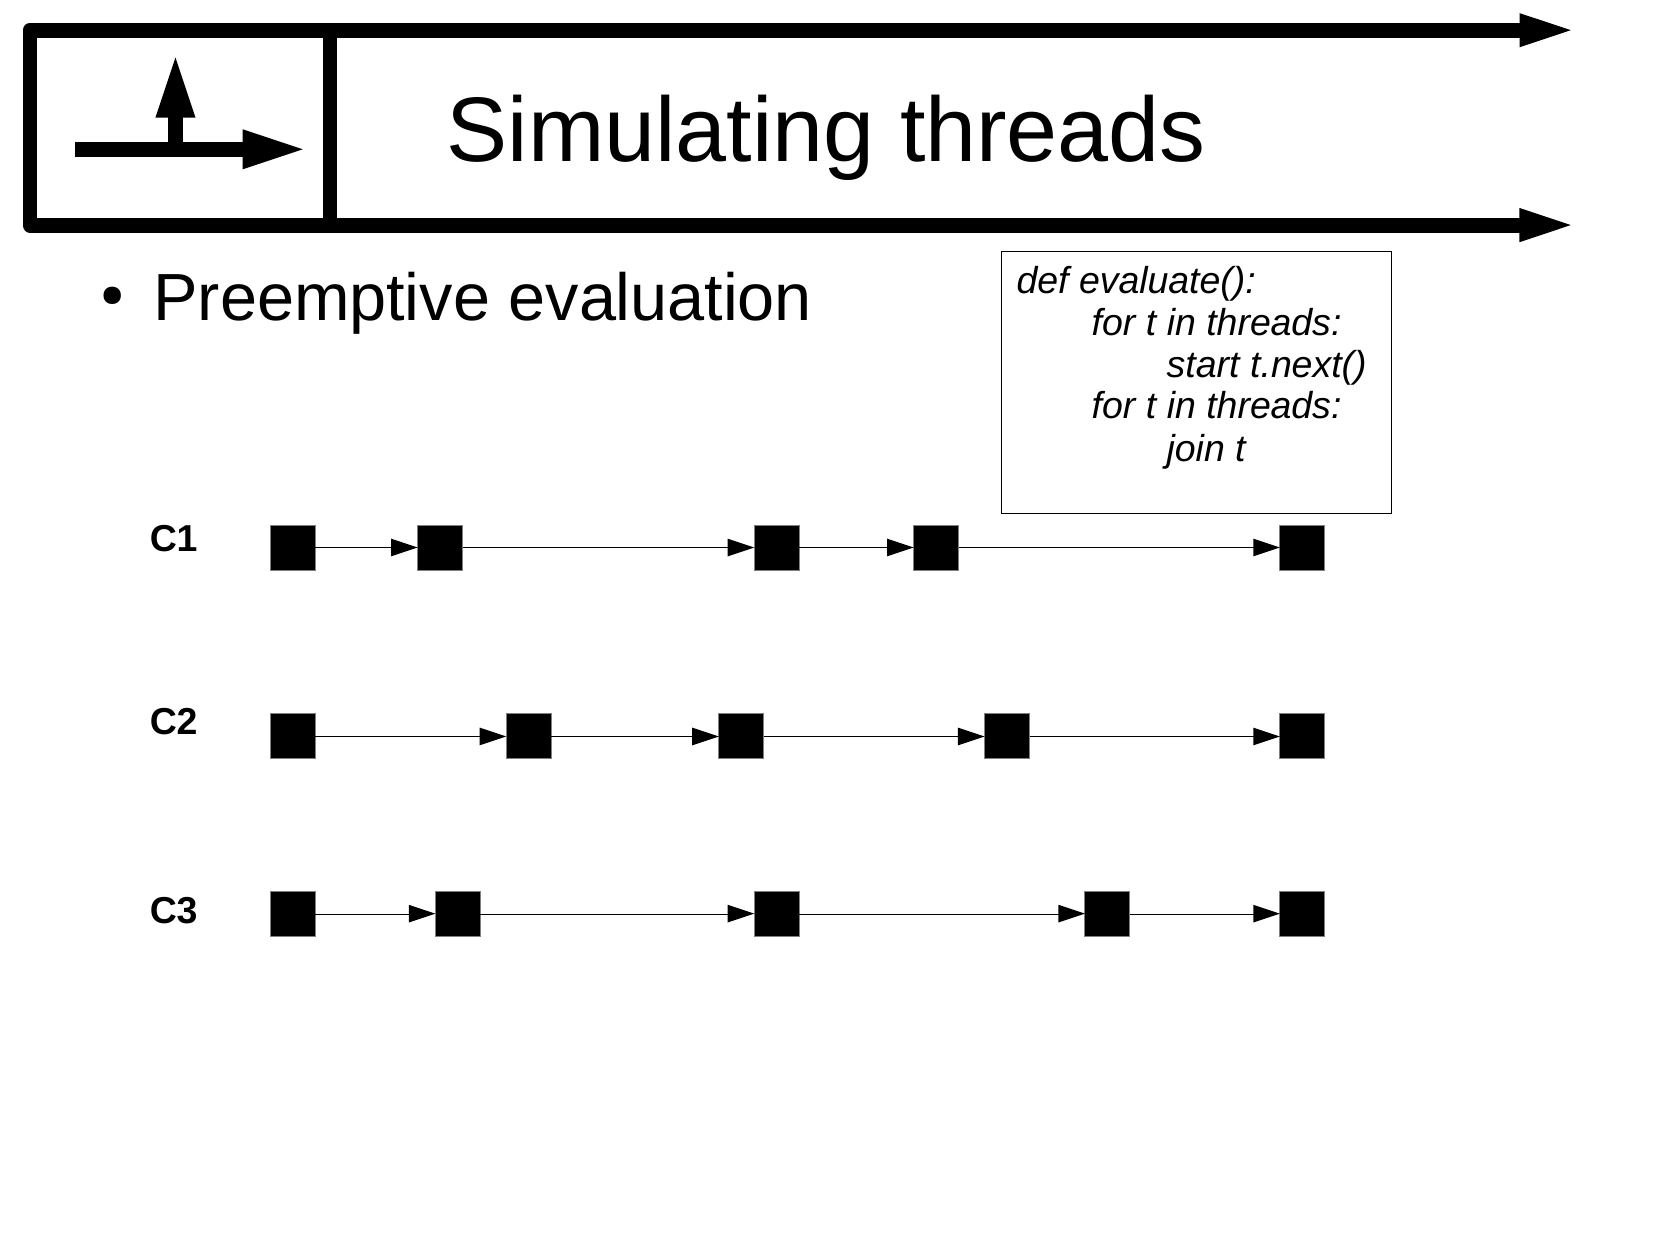

# Simulating threads
def evaluate():
	for t in threads:
		start t.next()
	for t in threads:
		join t
Preemptive evaluation
C1
C2
C3